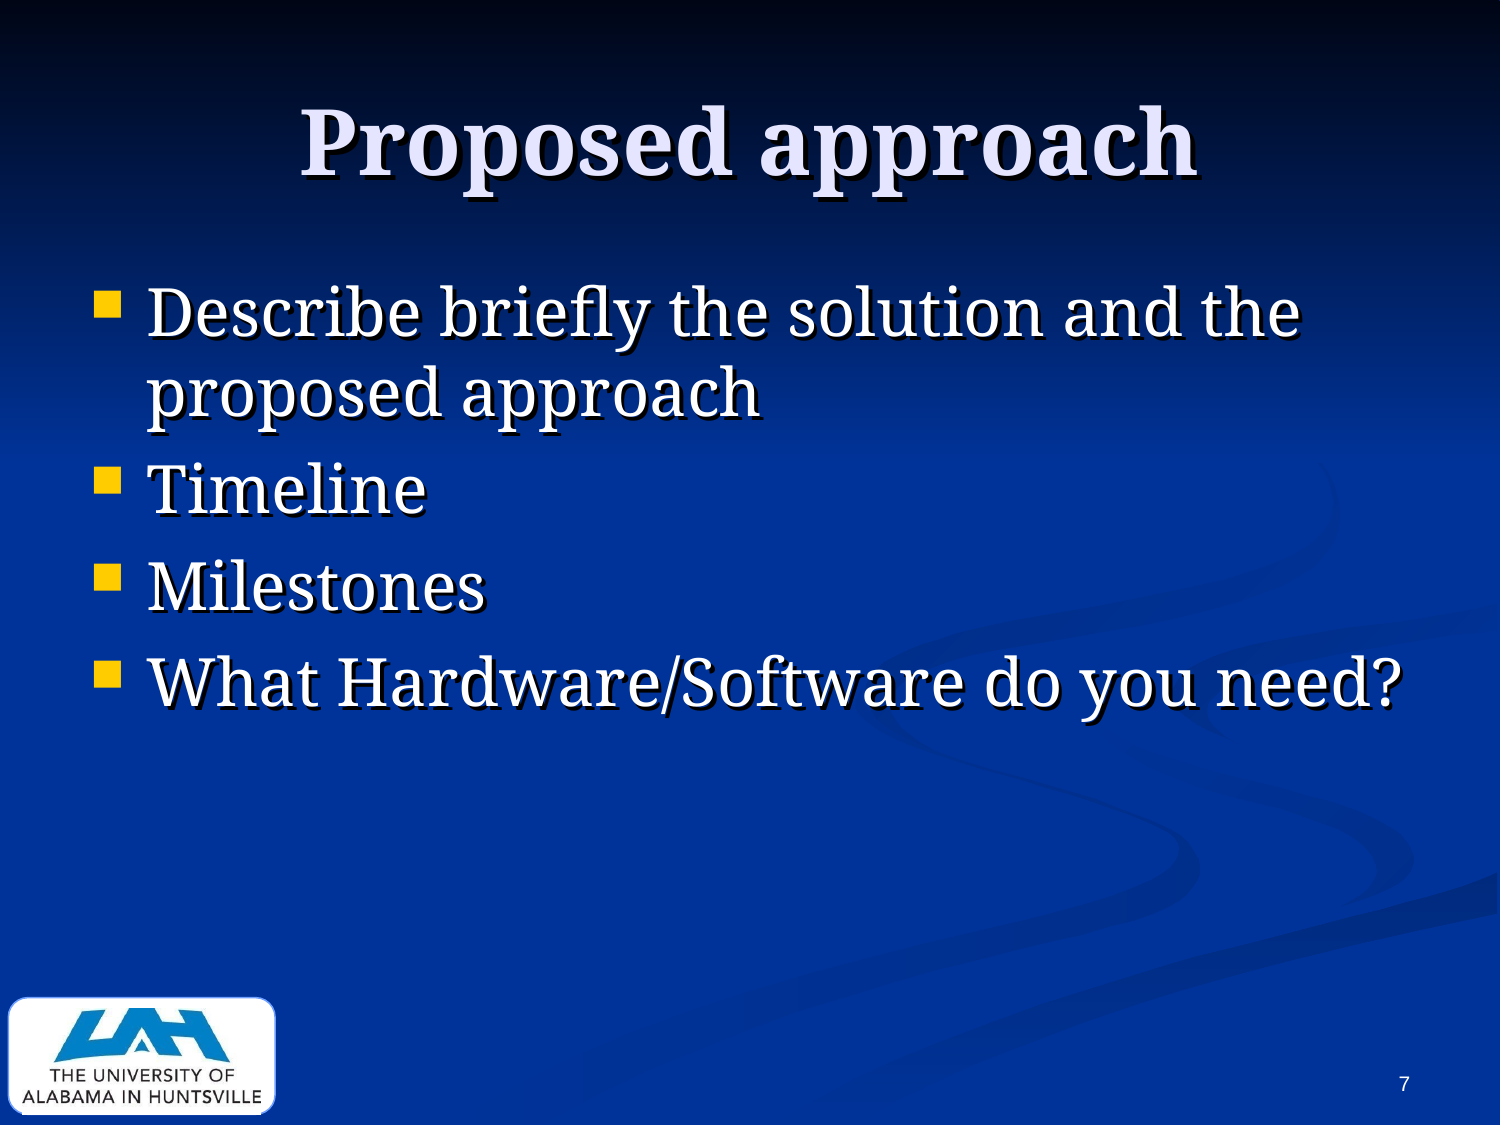

# Proposed approach
Describe briefly the solution and the proposed approach
Timeline
Milestones
What Hardware/Software do you need?